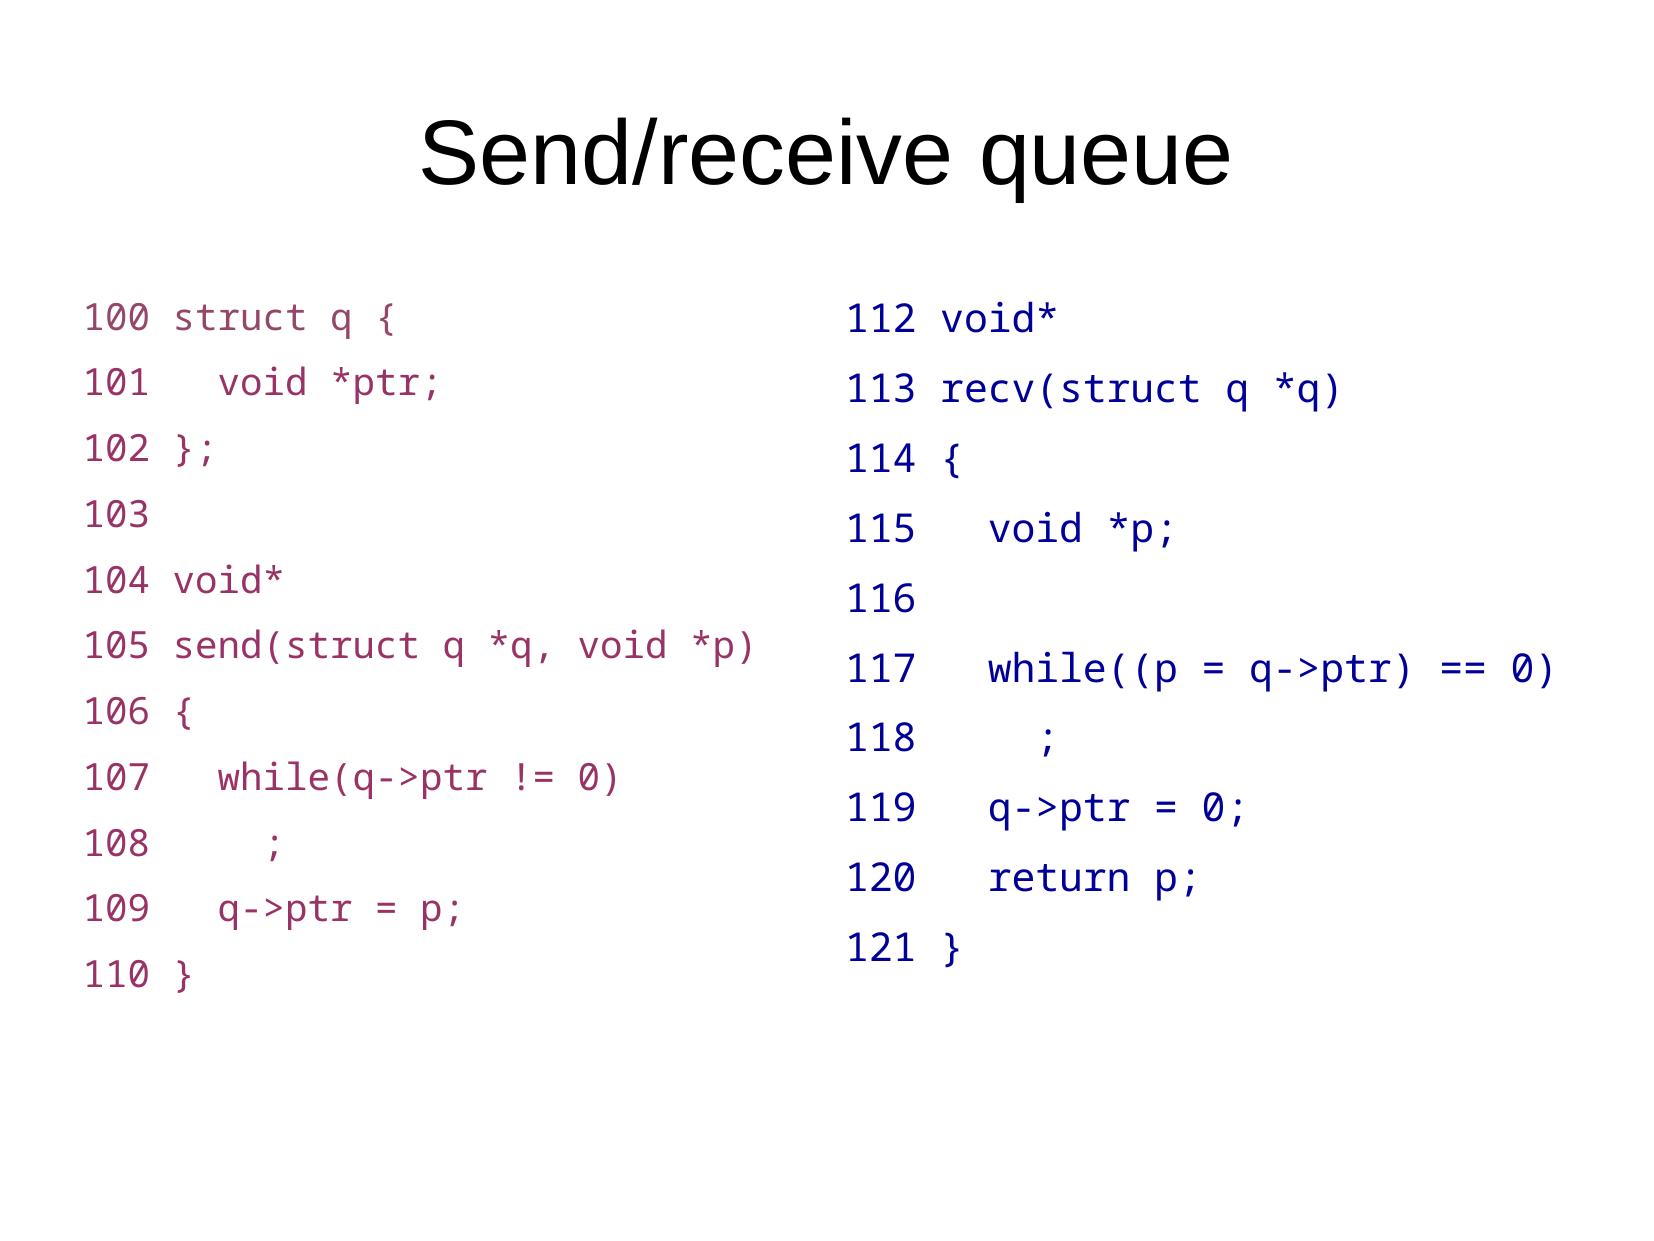

Send/receive queue
# 100 struct q {
101 void *ptr;
102 };
103
104 void*
105 send(struct q *q, void *p)
106 {
107 while(q->ptr != 0)
108 ;
109 q->ptr = p;
110 }
112 void*
113 recv(struct q *q)
114 {
115 void *p;
116
117 while((p = q->ptr) == 0)
118 ;
119 q->ptr = 0;
120 return p;
121 }